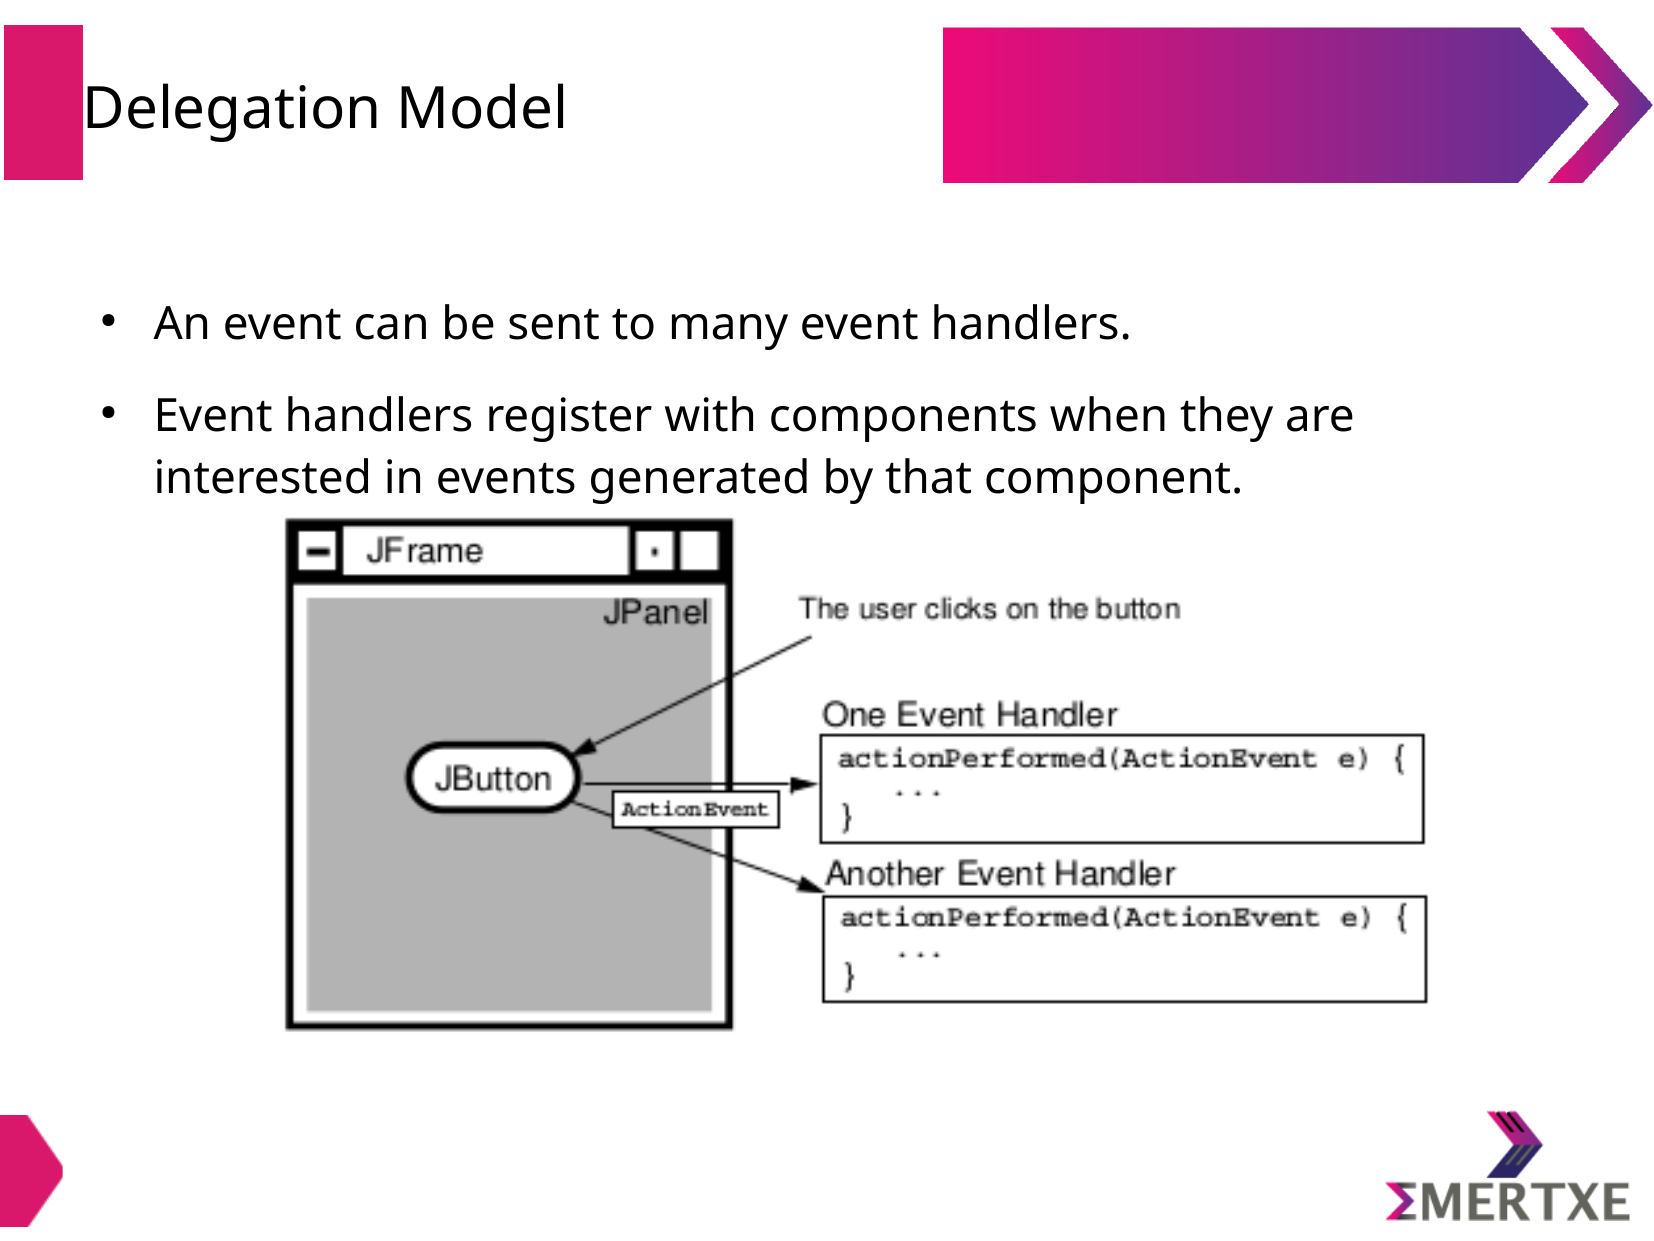

# Delegation Model
An event can be sent to many event handlers.
Event handlers register with components when they are interested in events generated by that component.